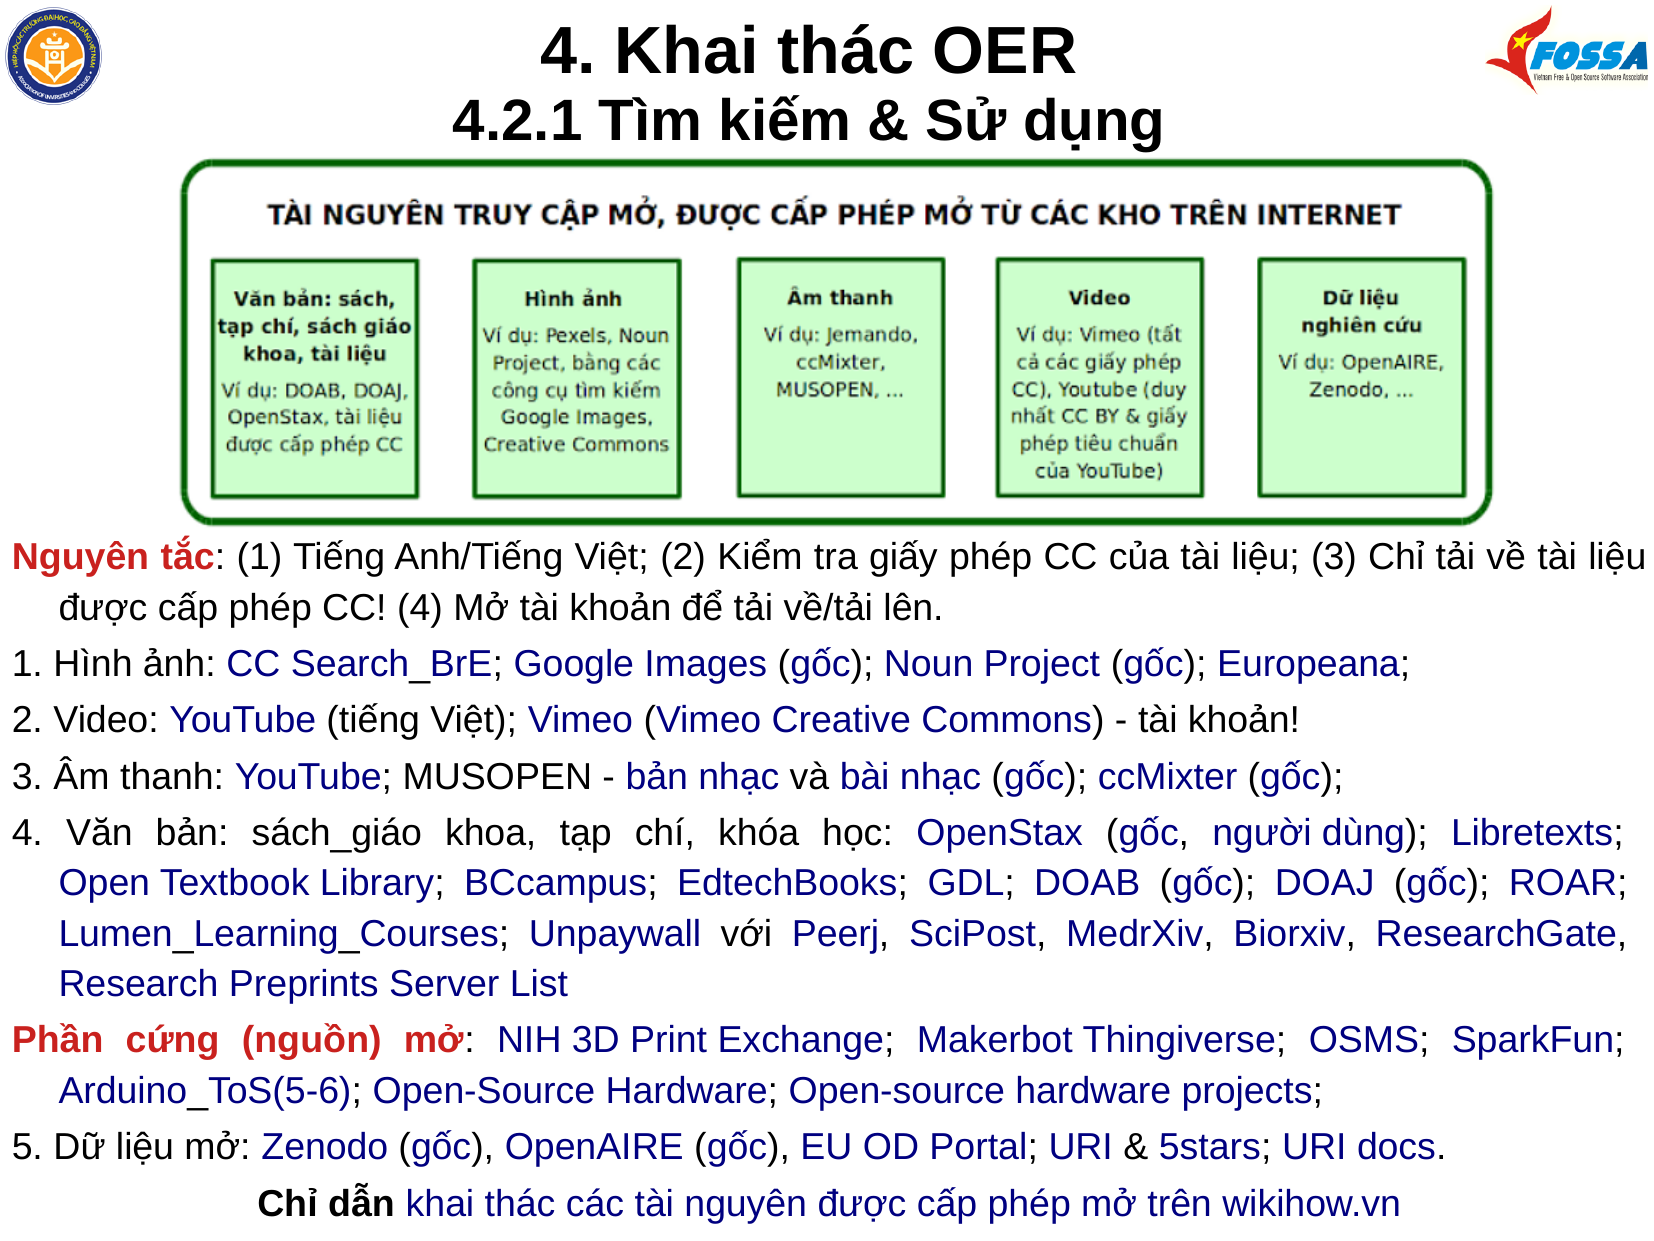

# 4. Khai thác OER 4.2.1 Tìm kiếm & Sử dụng
Nguyên tắc: (1) Tiếng Anh/Tiếng Việt; (2) Kiểm tra giấy phép CC của tài liệu; (3) Chỉ tải về tài liệu được cấp phép CC! (4) Mở tài khoản để tải về/tải lên.
1. Hình ảnh: CC Search_BrE; Google Images (gốc); Noun Project (gốc); Europeana;
2. Video: YouTube (tiếng Việt); Vimeo (Vimeo Creative Commons) - tài khoản!
3. Âm thanh: YouTube; MUSOPEN - bản nhạc và bài nhạc (gốc); ccMixter (gốc);
4. Văn bản: sách_giáo khoa, tạp chí, khóa học: OpenStax (gốc, người dùng); Libretexts; Open Textbook Library; BCcampus; EdtechBooks; GDL; DOAB (gốc); DOAJ (gốc); ROAR; Lumen_Learning_Courses; Unpaywall với Peerj, SciPost, MedrXiv, Biorxiv, ResearchGate, Research Preprints Server List
Phần cứng (nguồn) mở: NIH 3D Print Exchange; Makerbot Thingiverse; OSMS; SparkFun; Arduino_ToS(5-6); Open-Source Hardware; Open-source hardware projects;
5. Dữ liệu mở: Zenodo (gốc), OpenAIRE (gốc), EU OD Portal; URI & 5stars; URI docs.
Chỉ dẫn khai thác các tài nguyên được cấp phép mở trên wikihow.vn